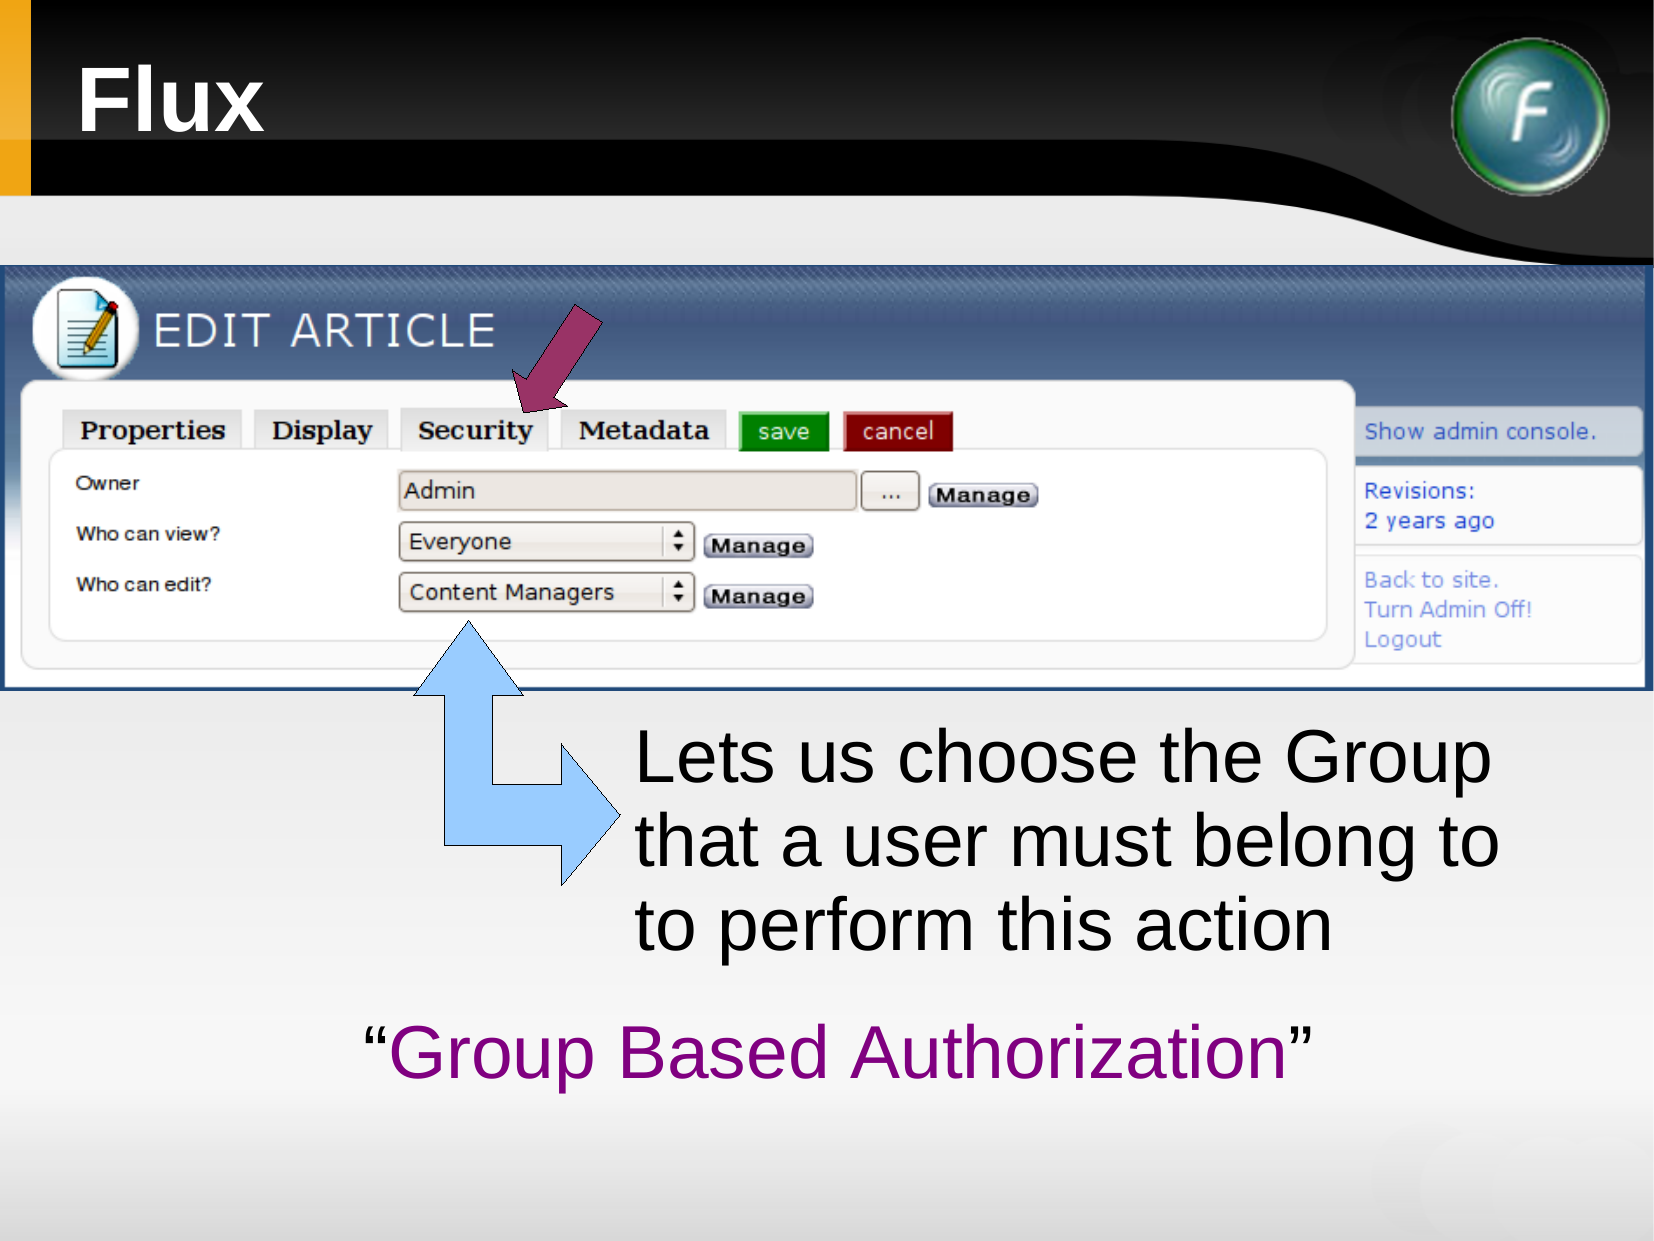

# Flux
Lets us choose the Group that a user must belong to to perform this action
“Group Based Authorization”